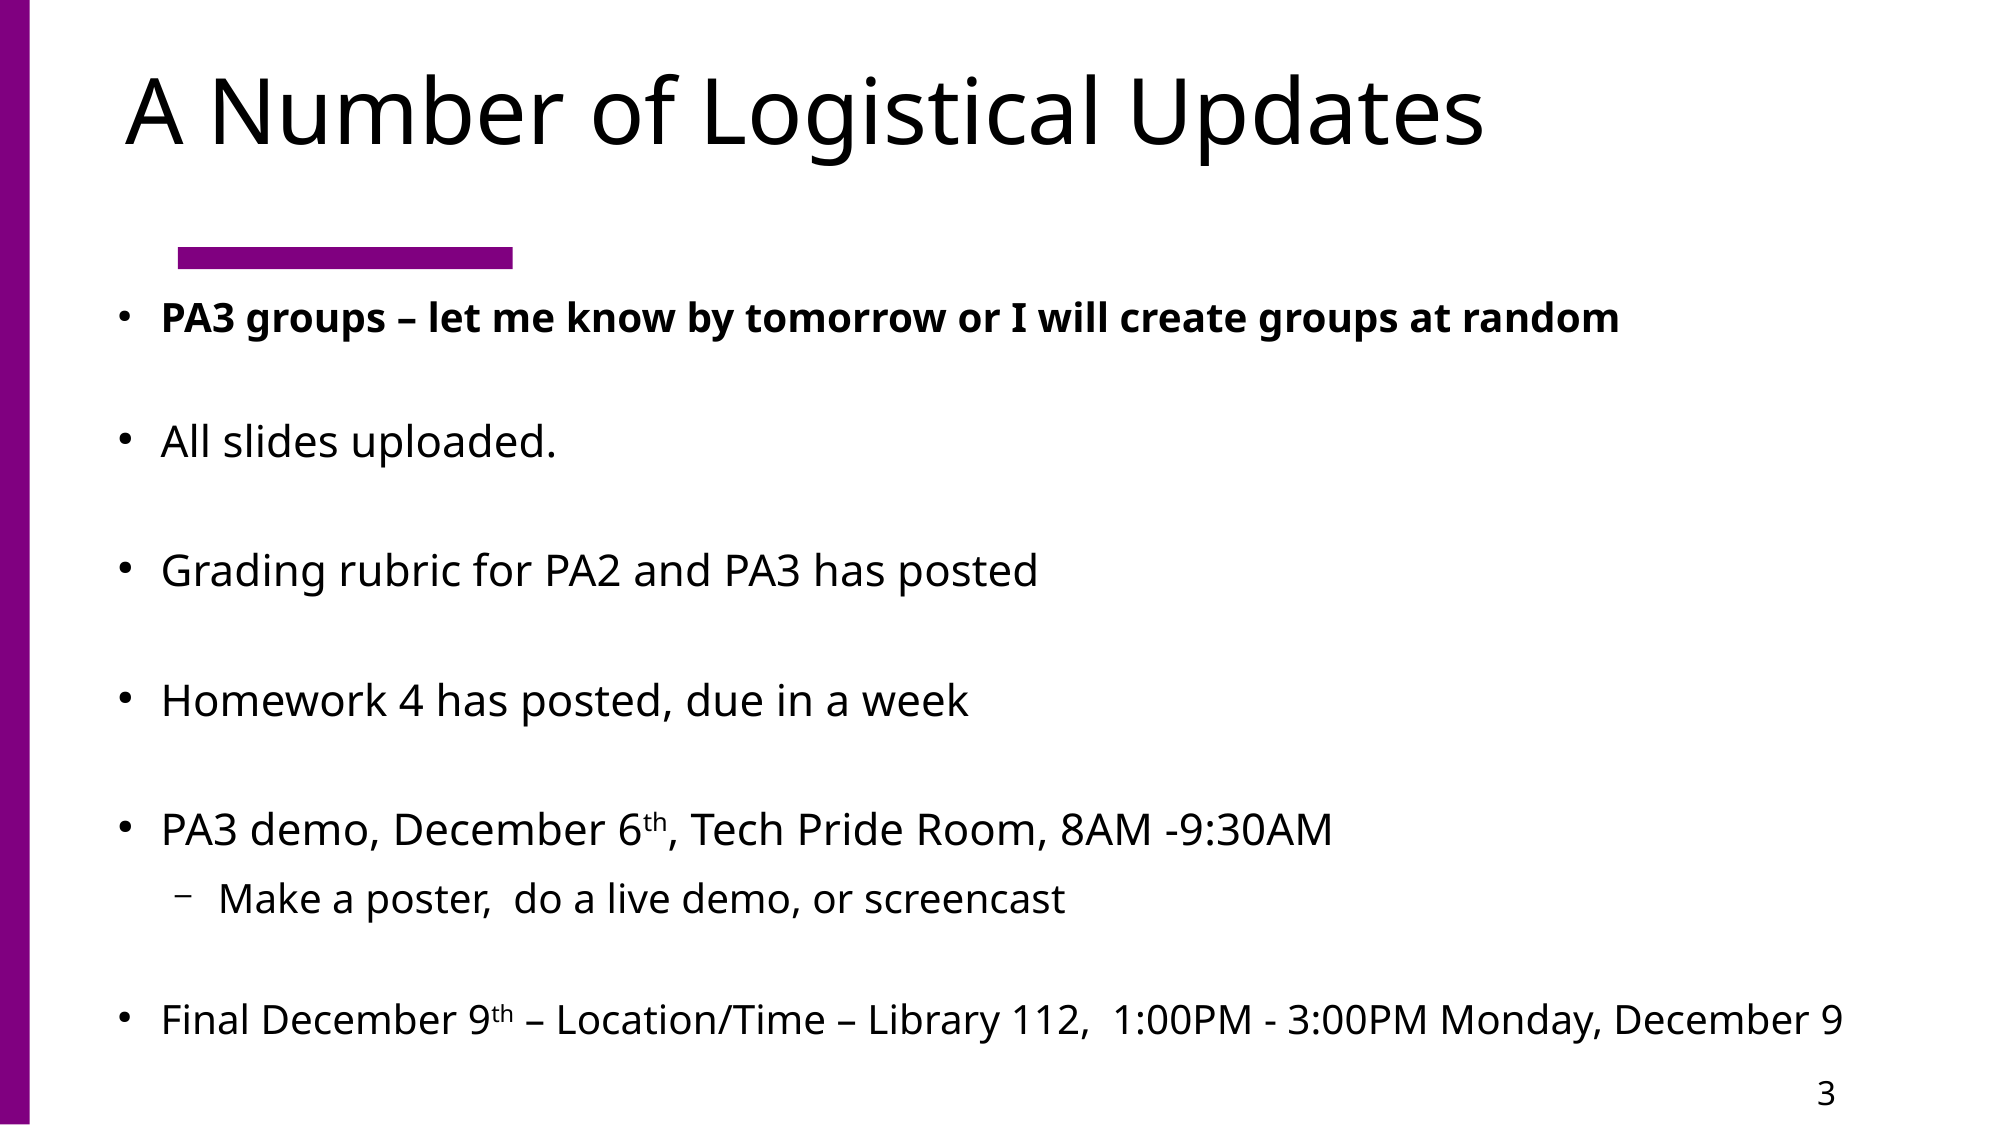

# A Number of Logistical Updates
PA3 groups – let me know by tomorrow or I will create groups at random
All slides uploaded.
Grading rubric for PA2 and PA3 has posted
Homework 4 has posted, due in a week
PA3 demo, December 6th, Tech Pride Room, 8AM -9:30AM
Make a poster, do a live demo, or screencast
Final December 9th – Location/Time – Library 112, 1:00PM - 3:00PM Monday, December 9